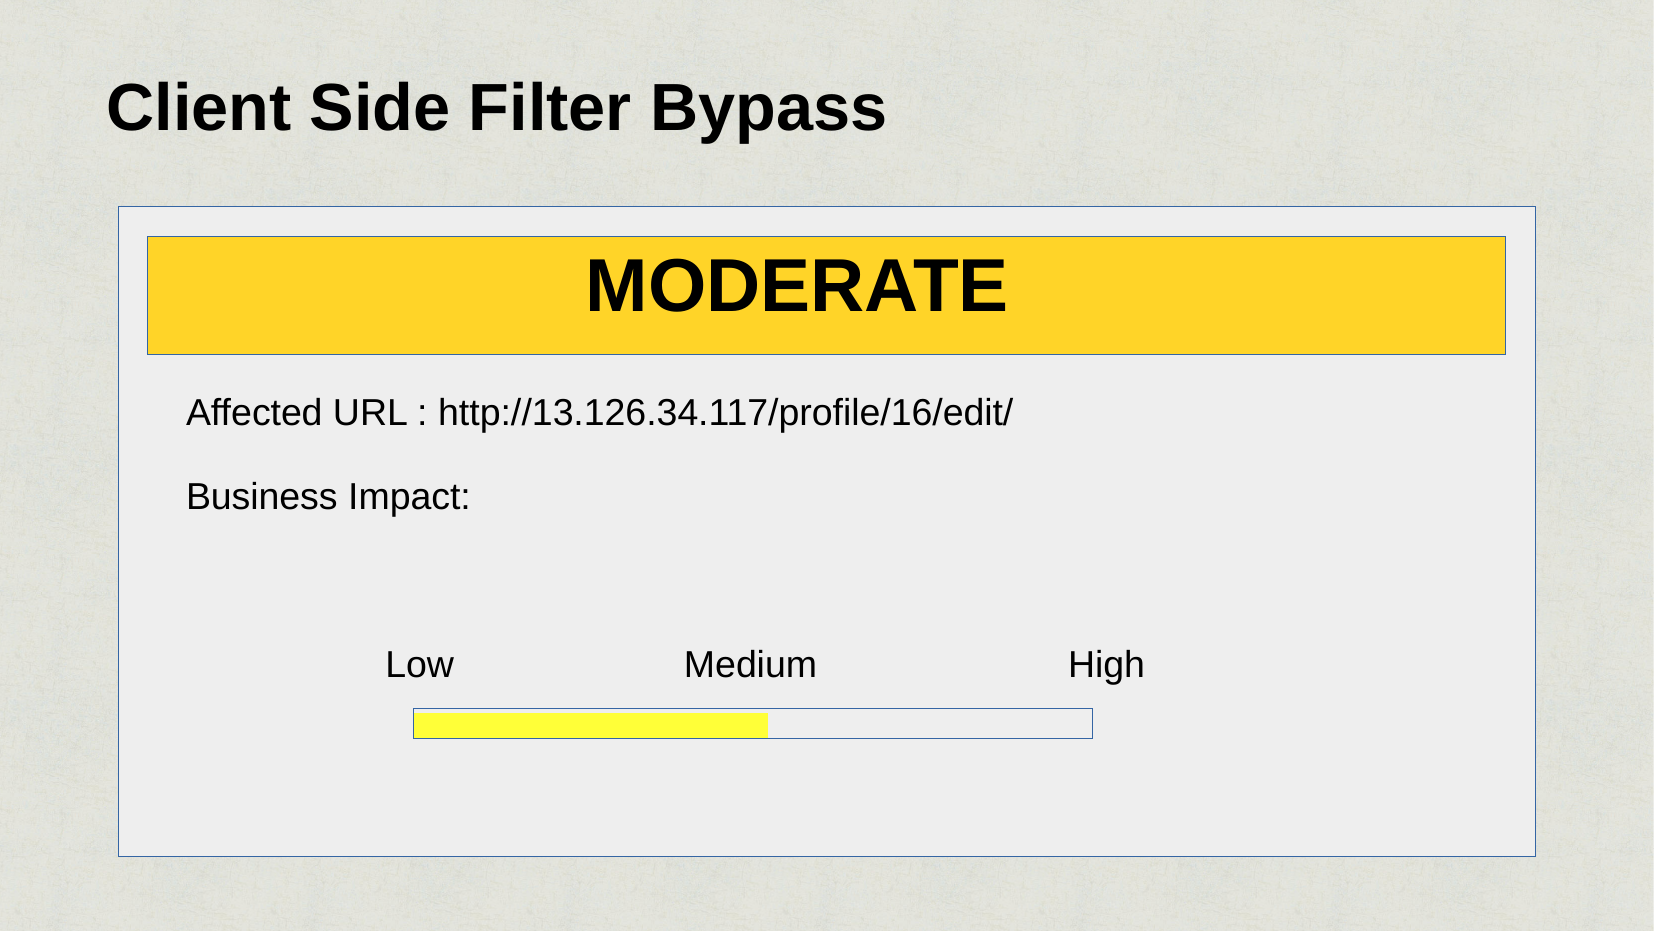

# Client Side Filter Bypass
MODERATE
Affected URL : http://13.126.34.117/profile/16/edit/
Business Impact:
 Low Medium High